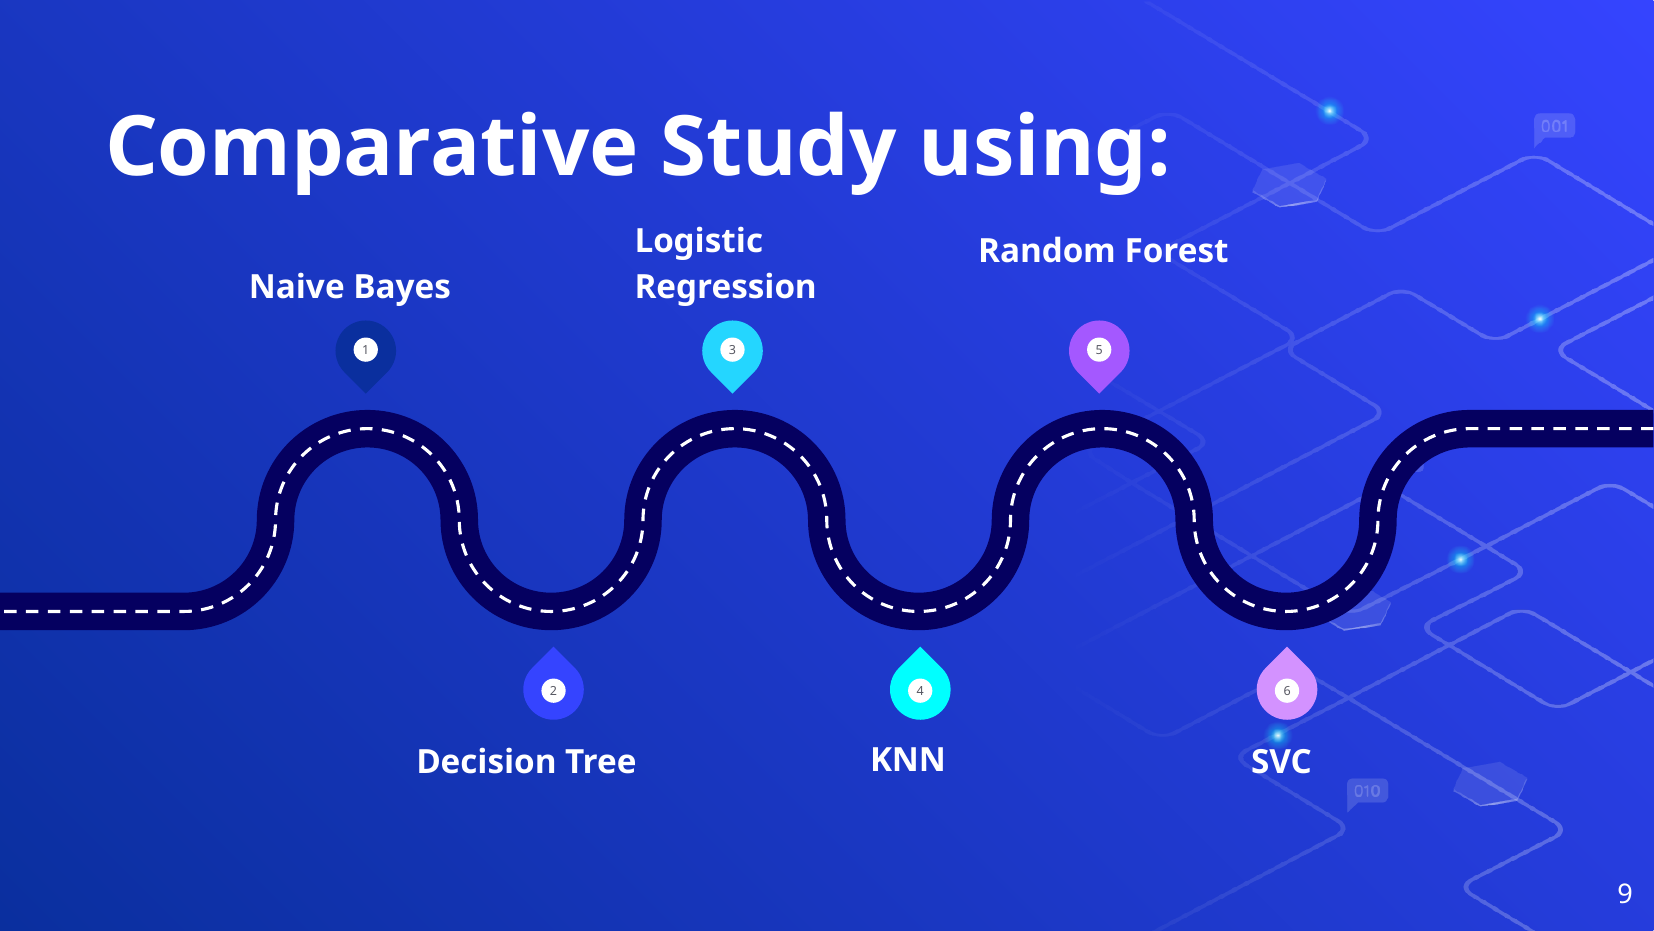

# Comparative Study using:
Random Forest
Naive Bayes
Logistic Regression
1
3
5
2
4
6
KNN
Decision Tree
SVC